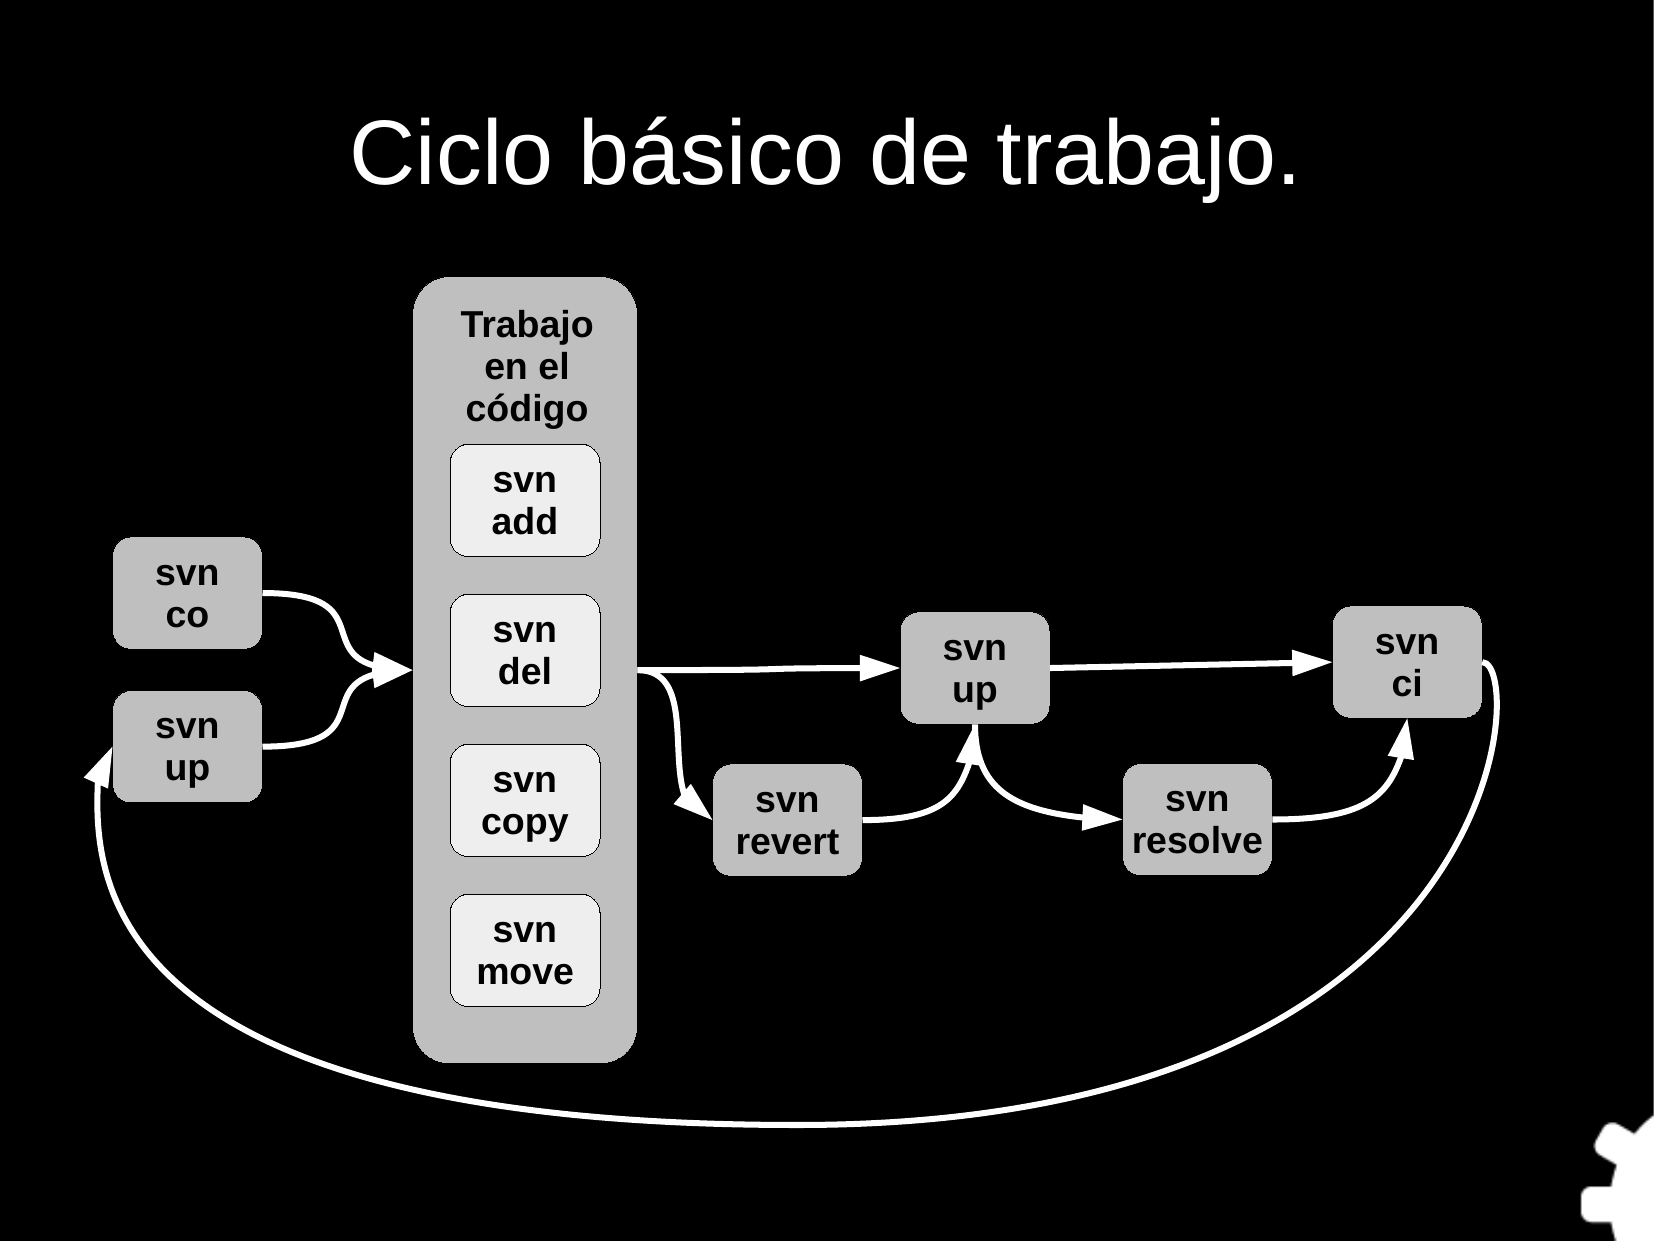

# Ciclo básico de trabajo.
Trabajo
en el
código
svn
add
svn
co
svn
del
svn
ci
svn
up
svn
up
svn
copy
svn
resolve
svn
revert
svn
move